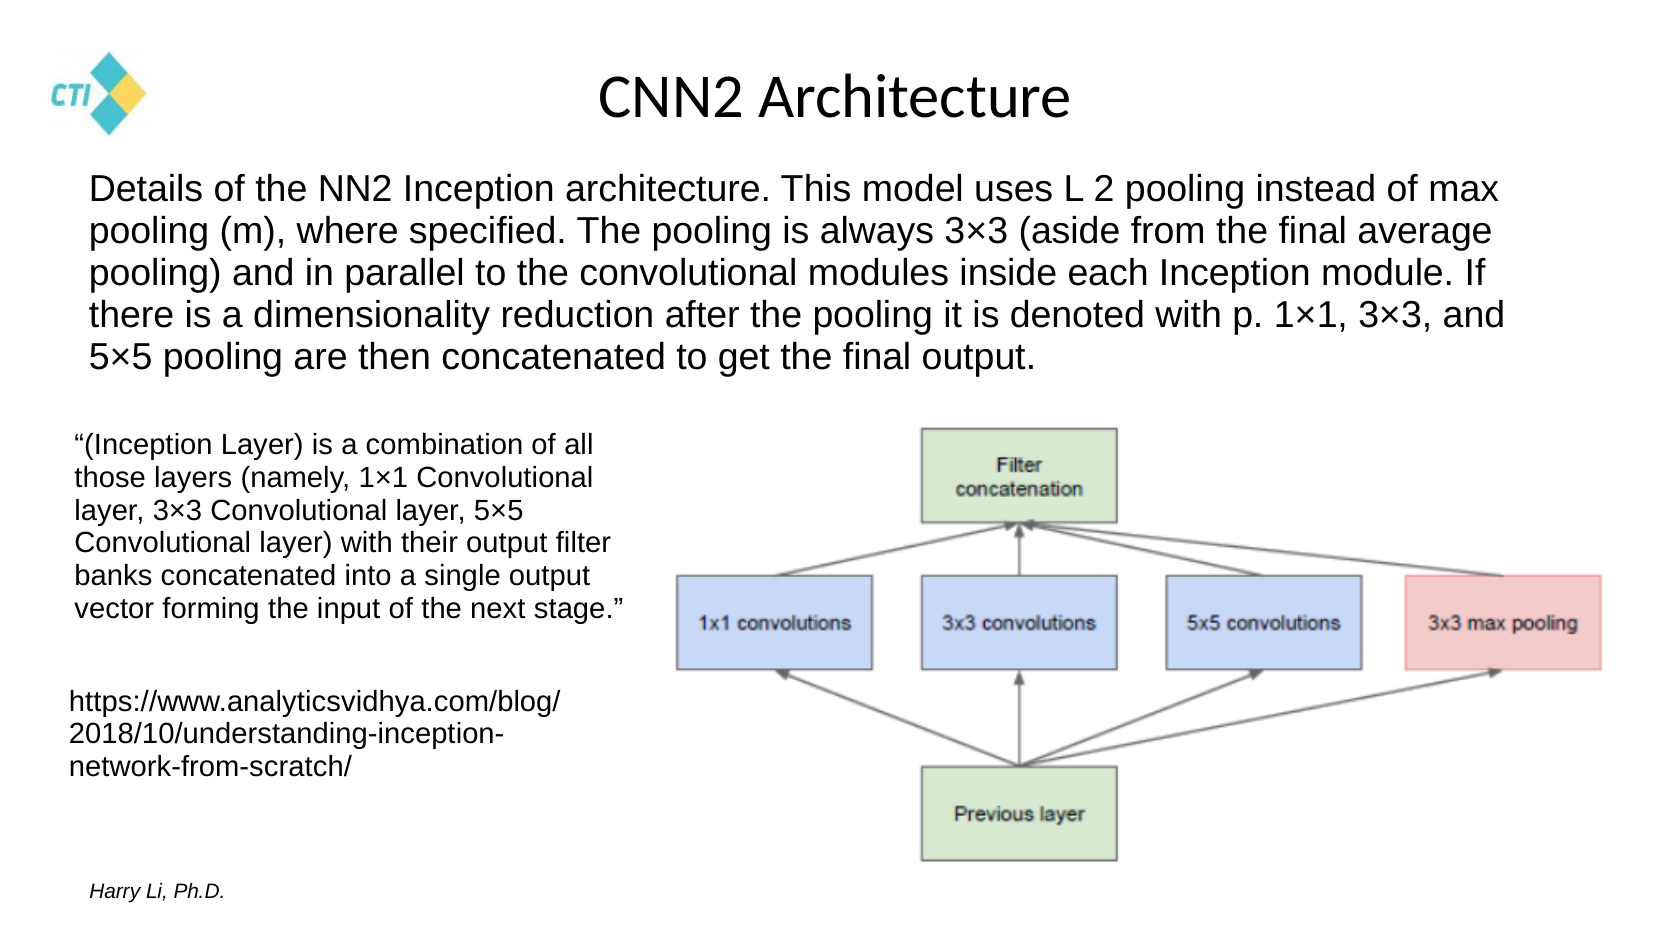

CNN2 Architecture
Details of the NN2 Inception architecture. This model uses L 2 pooling instead of max pooling (m), where specified. The pooling is always 3×3 (aside from the final average pooling) and in parallel to the convolutional modules inside each Inception module. If there is a dimensionality reduction after the pooling it is denoted with p. 1×1, 3×3, and 5×5 pooling are then concatenated to get the final output.
“(Inception Layer) is a combination of all those layers (namely, 1×1 Convolutional layer, 3×3 Convolutional layer, 5×5 Convolutional layer) with their output filter banks concatenated into a single output vector forming the input of the next stage.”
https://www.analyticsvidhya.com/blog/2018/10/understanding-inception-network-from-scratch/
Harry Li, Ph.D.